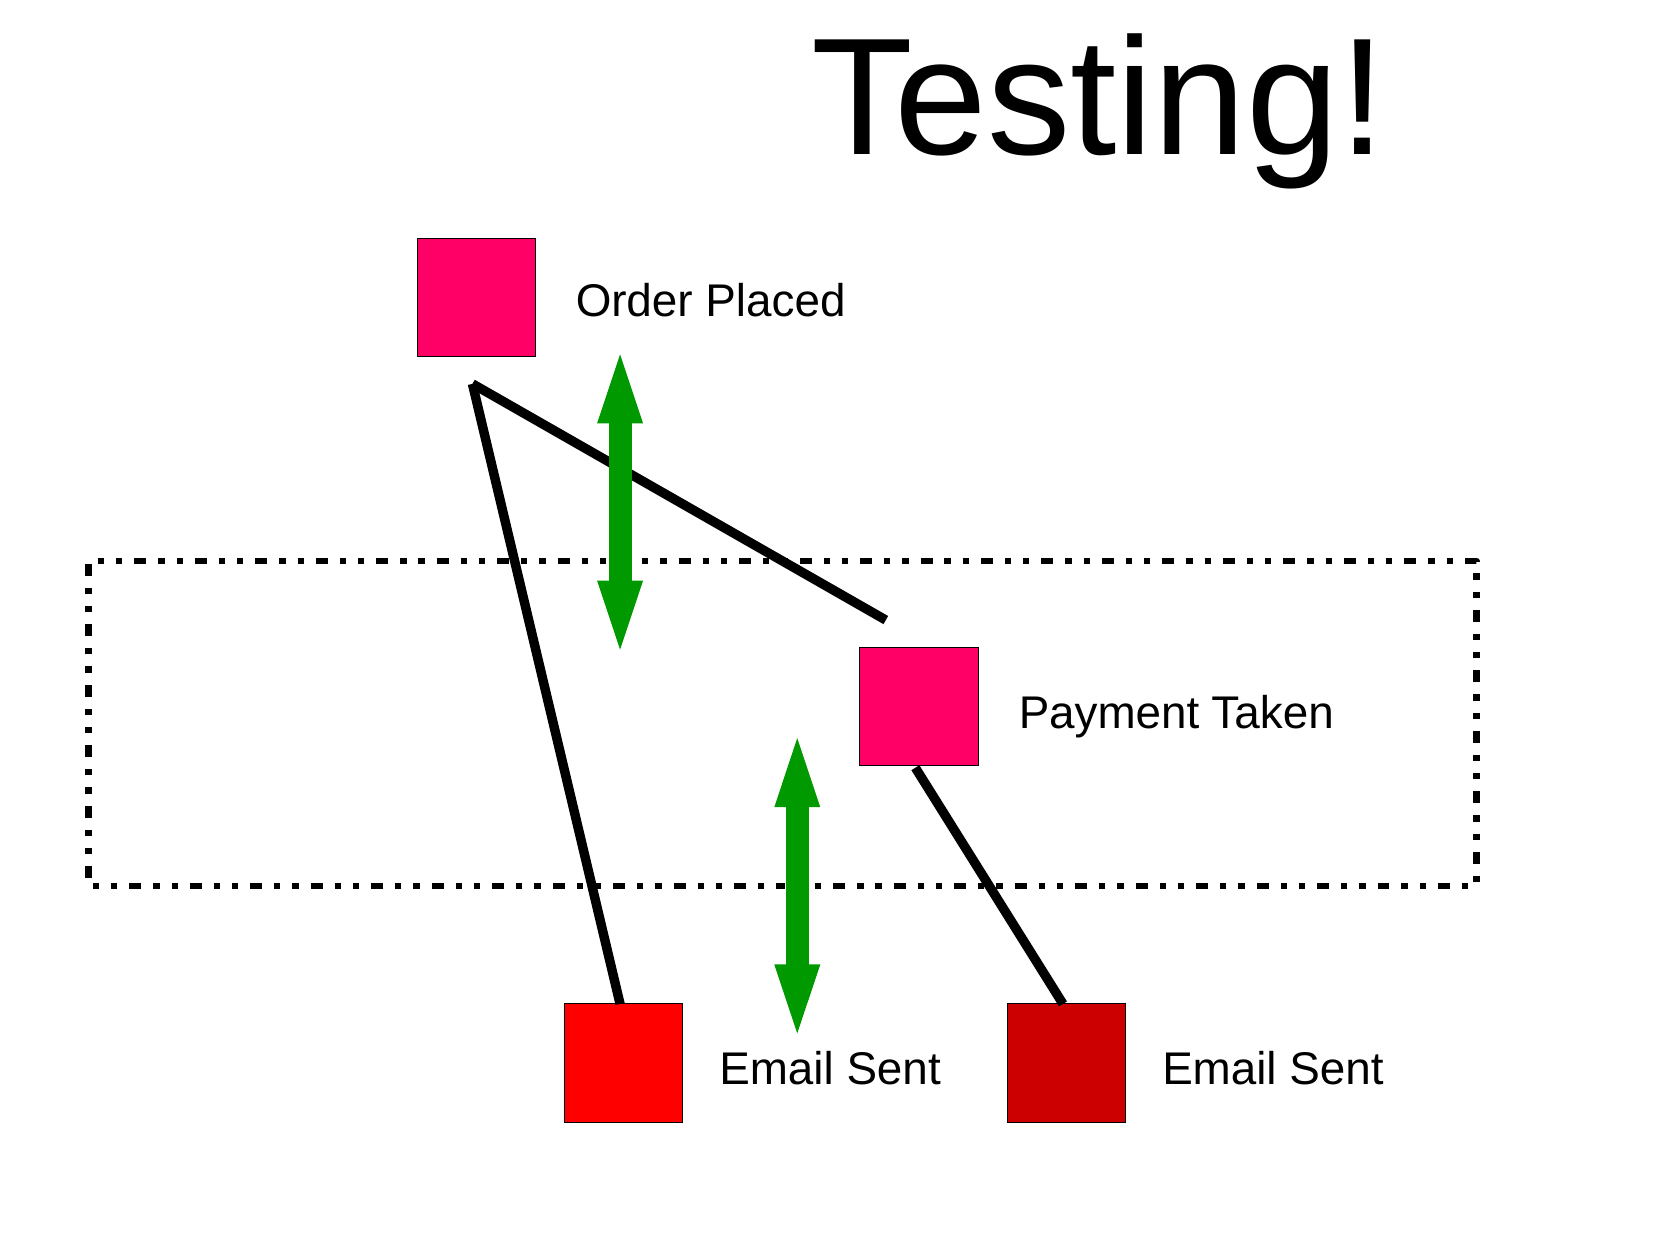

Testing!
Order Placed
Payment Taken
Email Sent
Email Sent